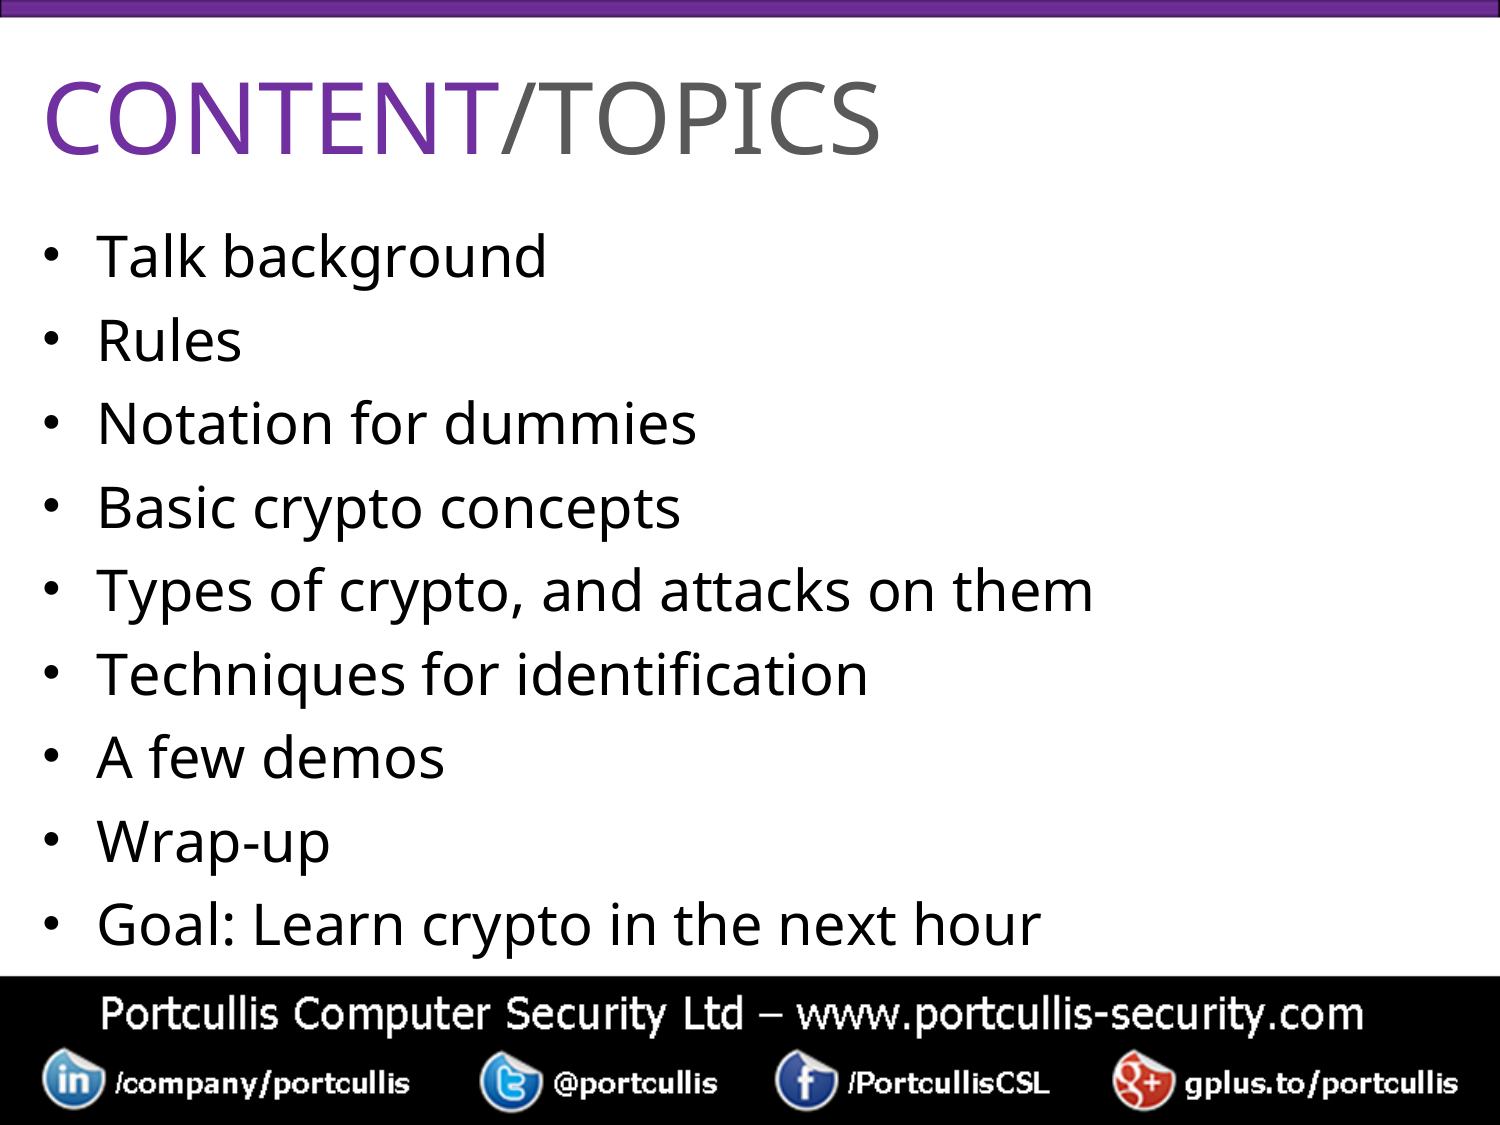

# CONTENT/TOPICS
Talk background
Rules
Notation for dummies
Basic crypto concepts
Types of crypto, and attacks on them
Techniques for identification
A few demos
Wrap-up
Goal: Learn crypto in the next hour